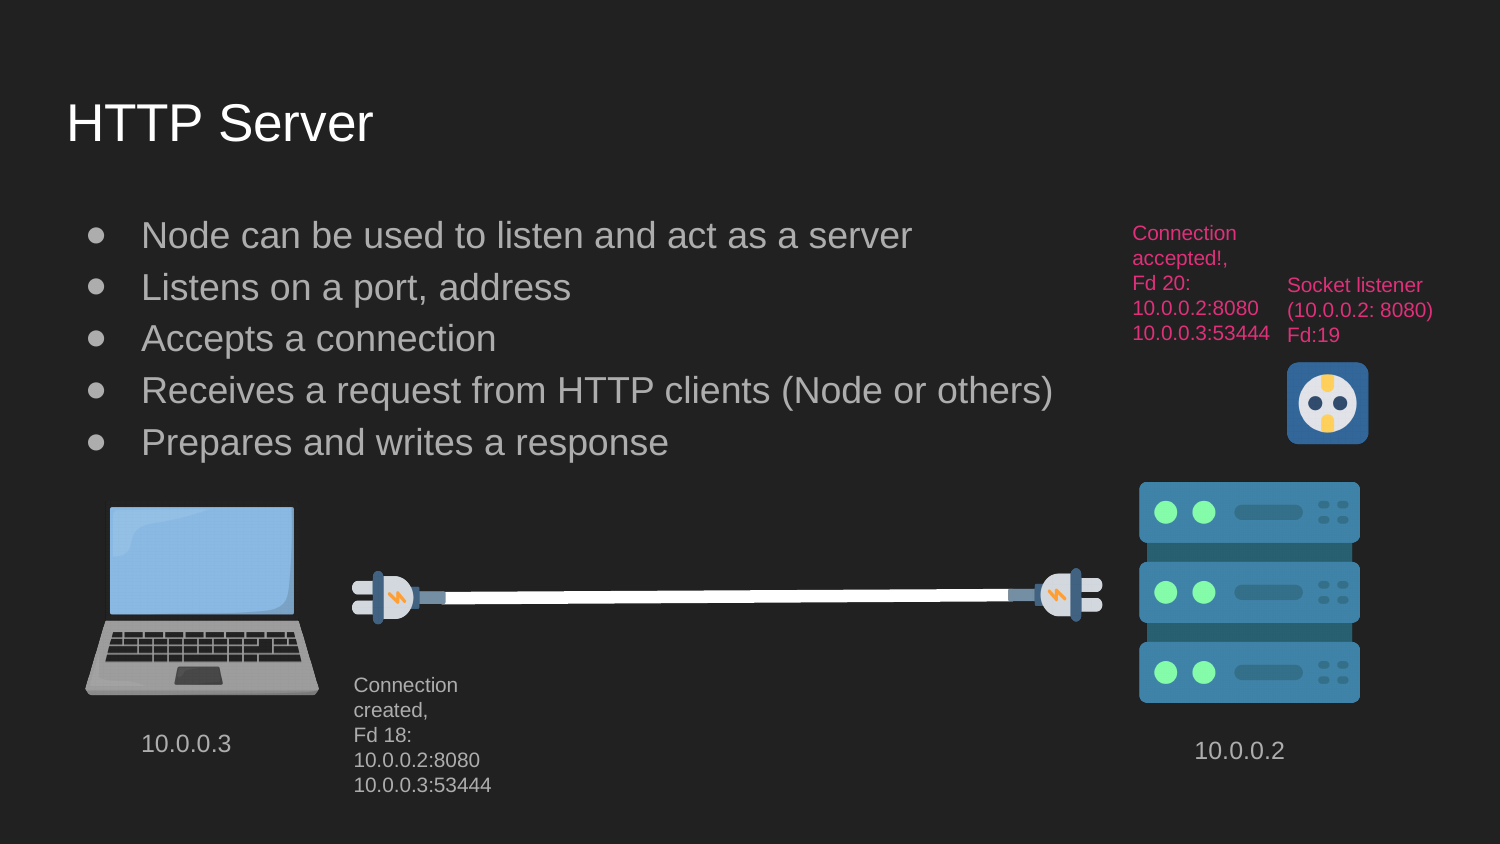

# HTTP Server
Node can be used to listen and act as a server
Listens on a port, address
Accepts a connection
Receives a request from HTTP clients (Node or others)
Prepares and writes a response
Connection accepted!,
Fd 20:
10.0.0.2:8080
10.0.0.3:53444
Socket listener
(10.0.0.2: 8080)
Fd:19
Connection created,
Fd 18:
10.0.0.2:8080
10.0.0.3:53444
10.0.0.3
10.0.0.2